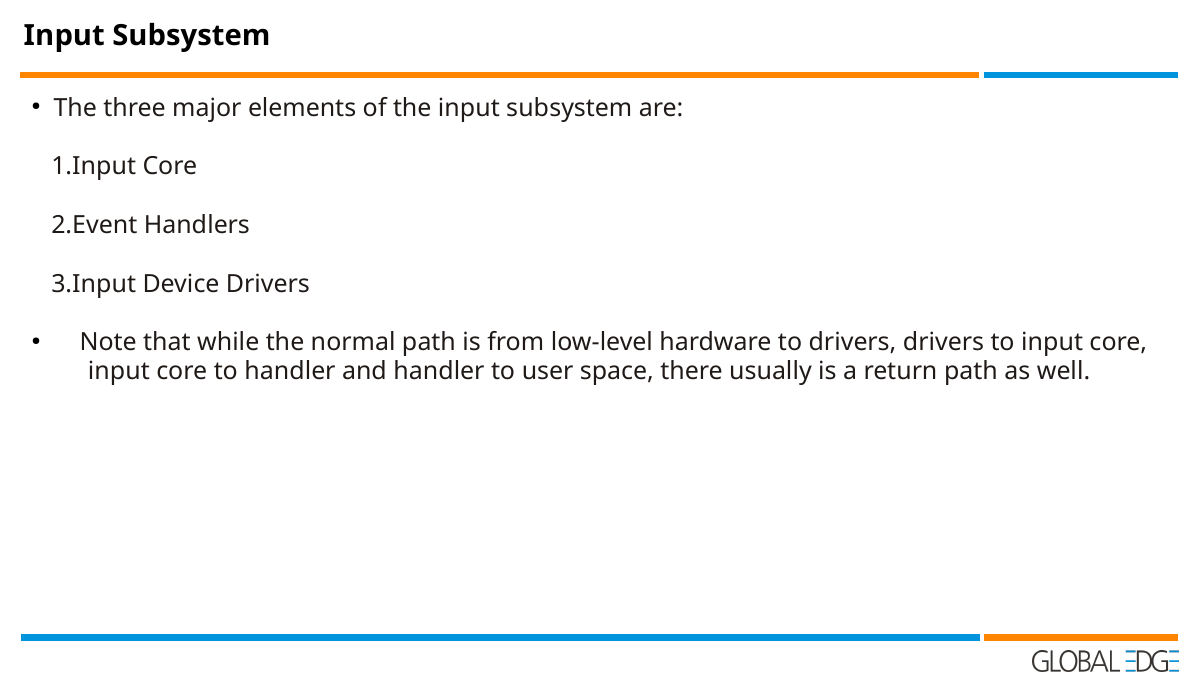

# Input Subsystem
 The three major elements of the input subsystem are:
 1.Input Core
 2.Event Handlers
 3.Input Device Drivers
 Note that while the normal path is from low-level hardware to drivers, drivers to input core, input core to handler and handler to user space, there usually is a return path as well.